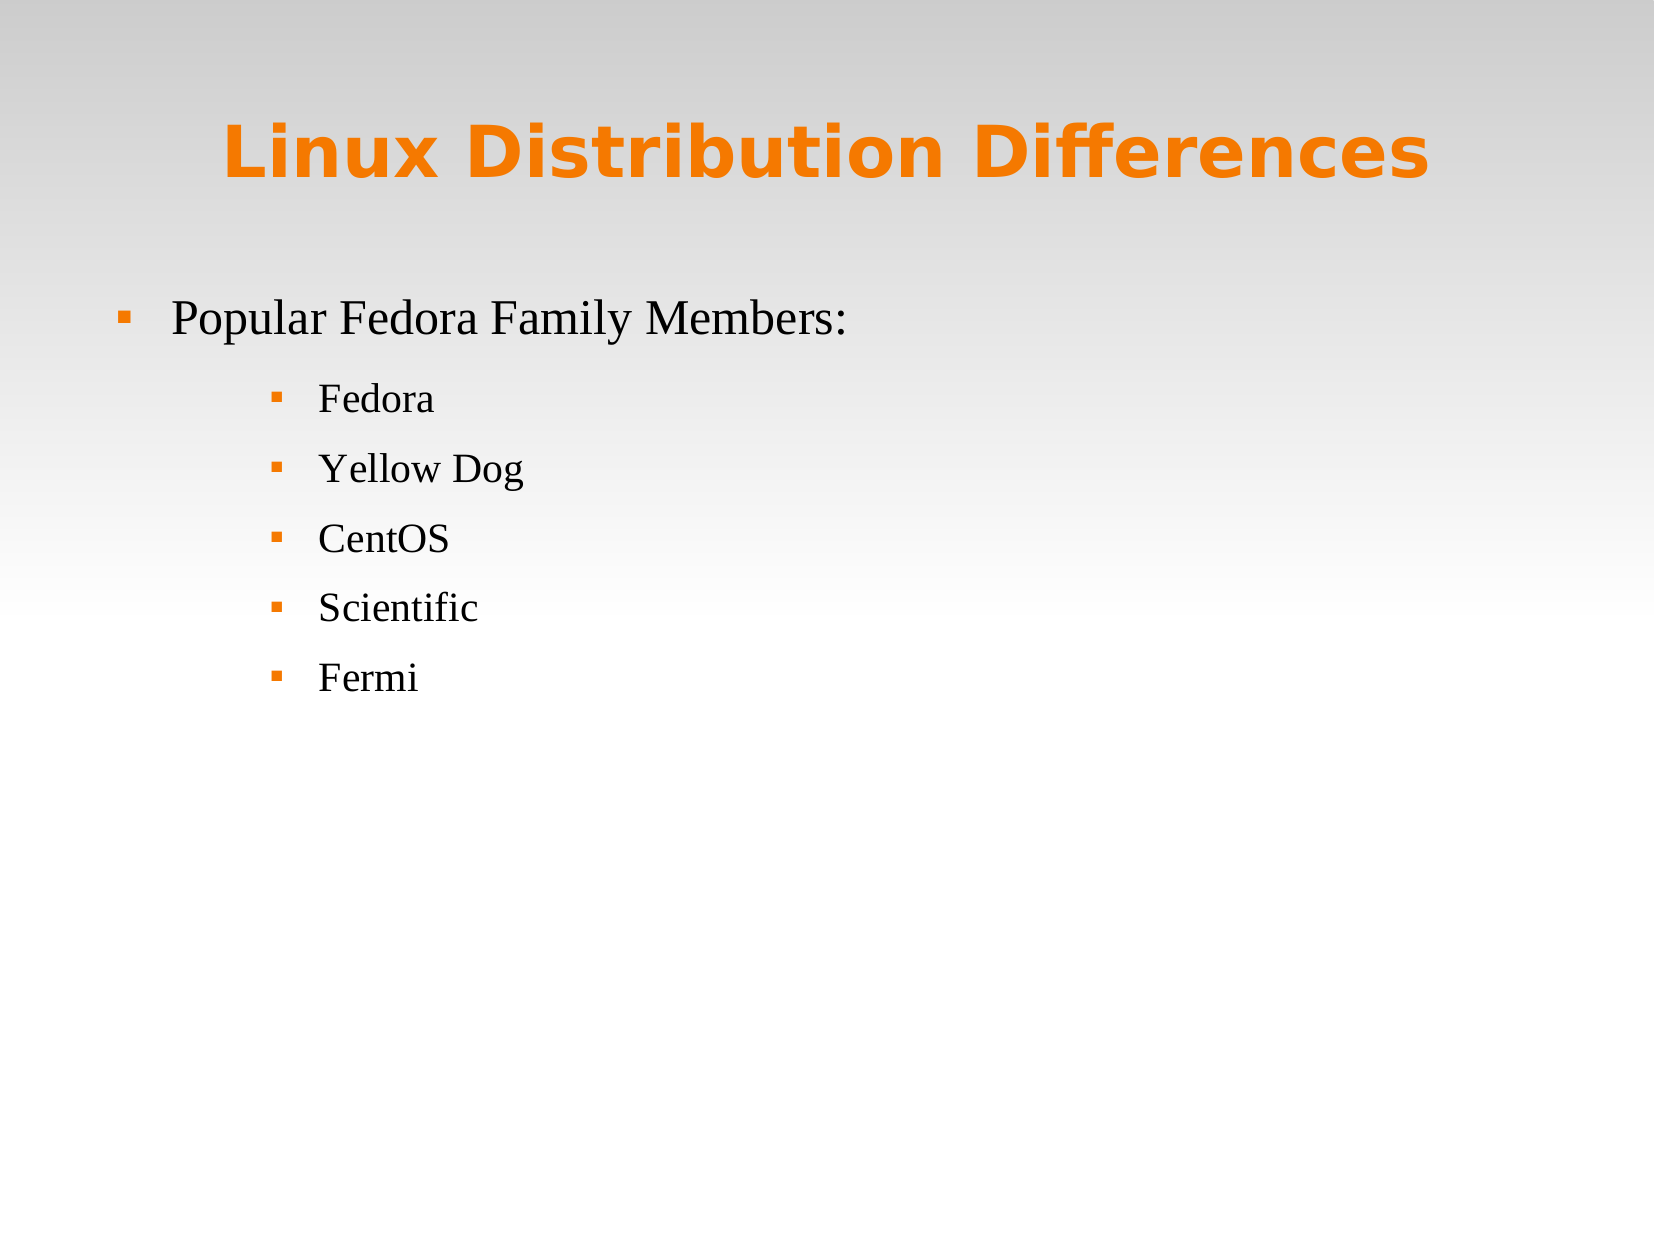

# Linux Distribution Differences
Popular Fedora Family Members:
Fedora
Yellow Dog
CentOS
Scientific
Fermi